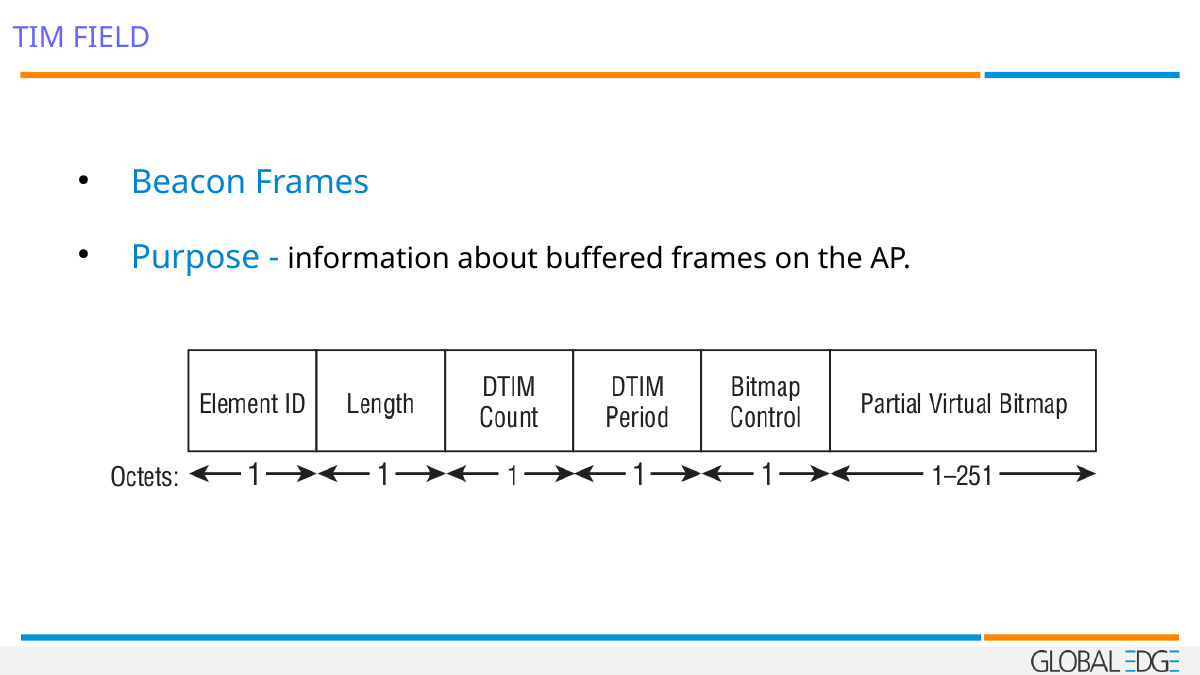

# TIM FIELD
Beacon Frames
Purpose - information about buffered frames on the AP.